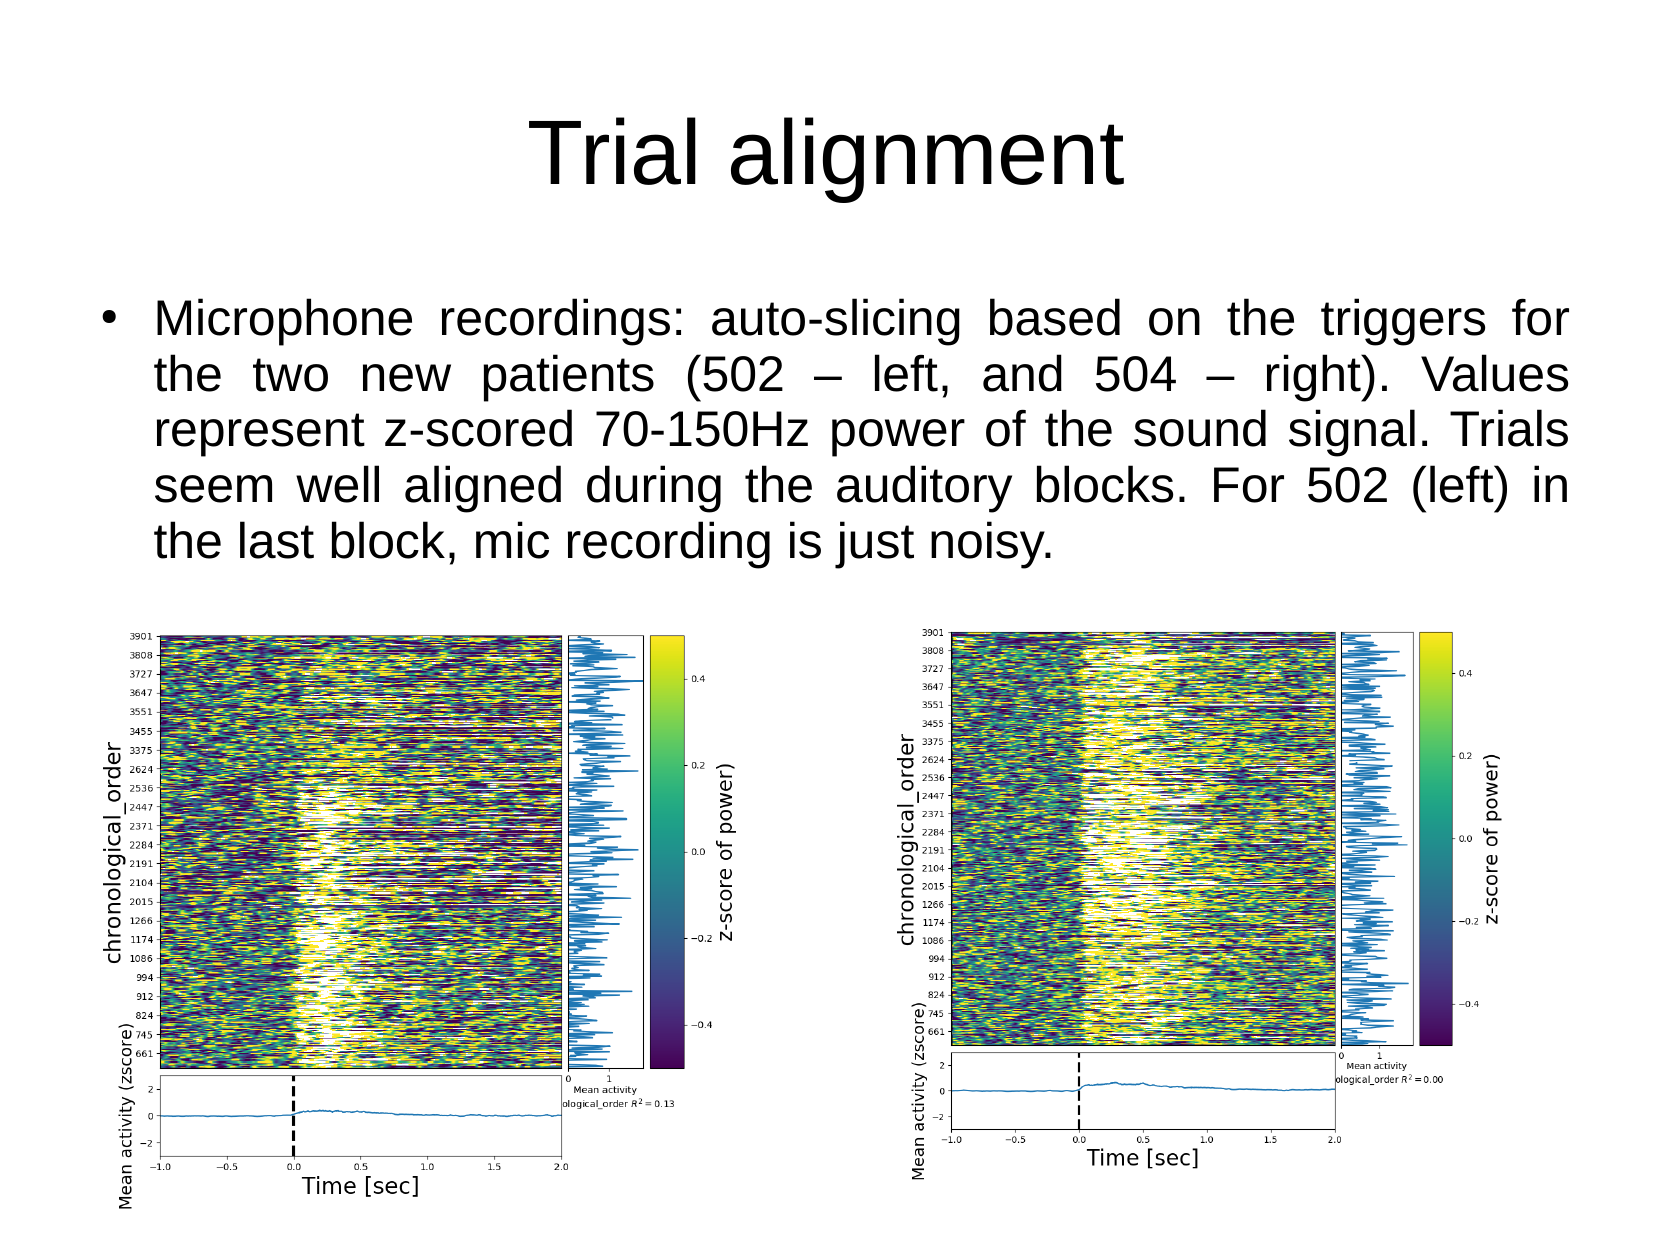

# Trial alignment
Microphone recordings: auto-slicing based on the triggers for the two new patients (502 – left, and 504 – right). Values represent z-scored 70-150Hz power of the sound signal. Trials seem well aligned during the auditory blocks. For 502 (left) in the last block, mic recording is just noisy.